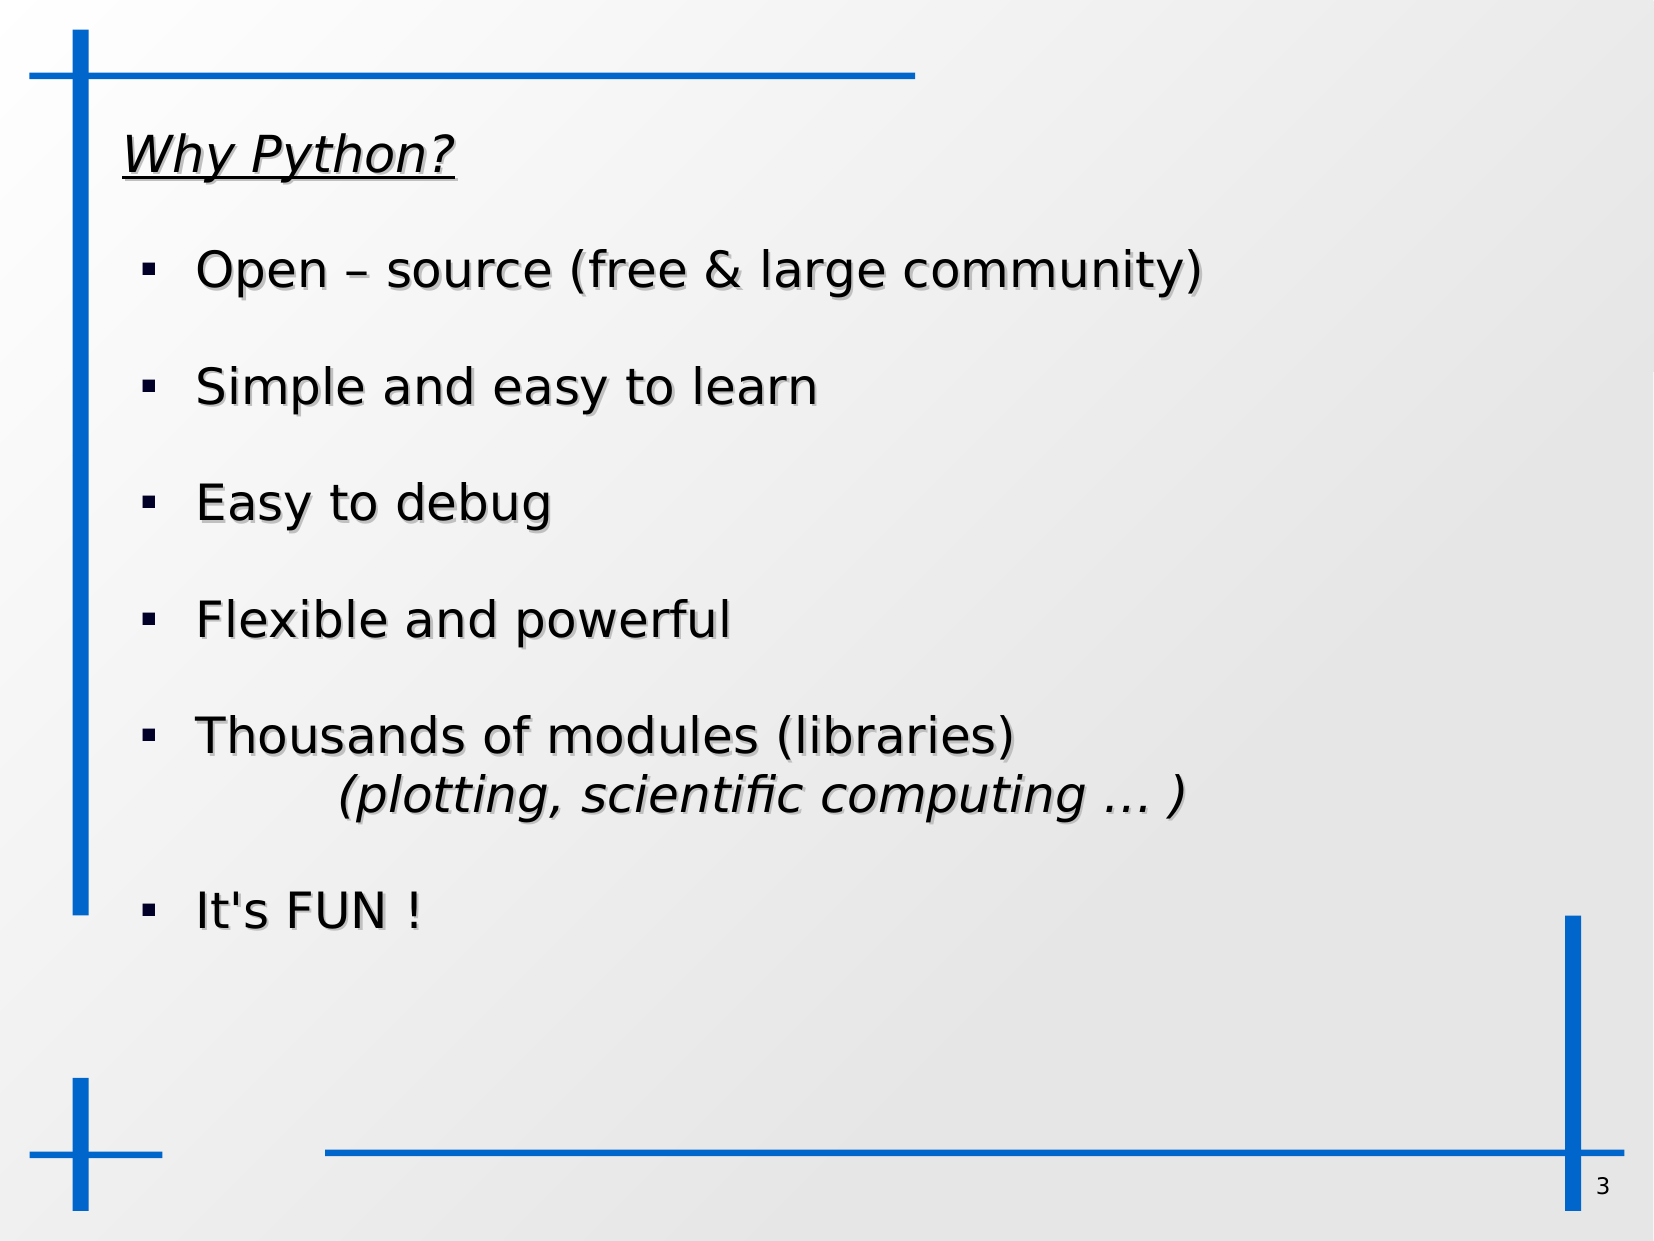

# Why Python?
Open – source (free & large community)
Simple and easy to learn
Easy to debug
Flexible and powerful
Thousands of modules (libraries)
(plotting, scientific computing … )
It's FUN !